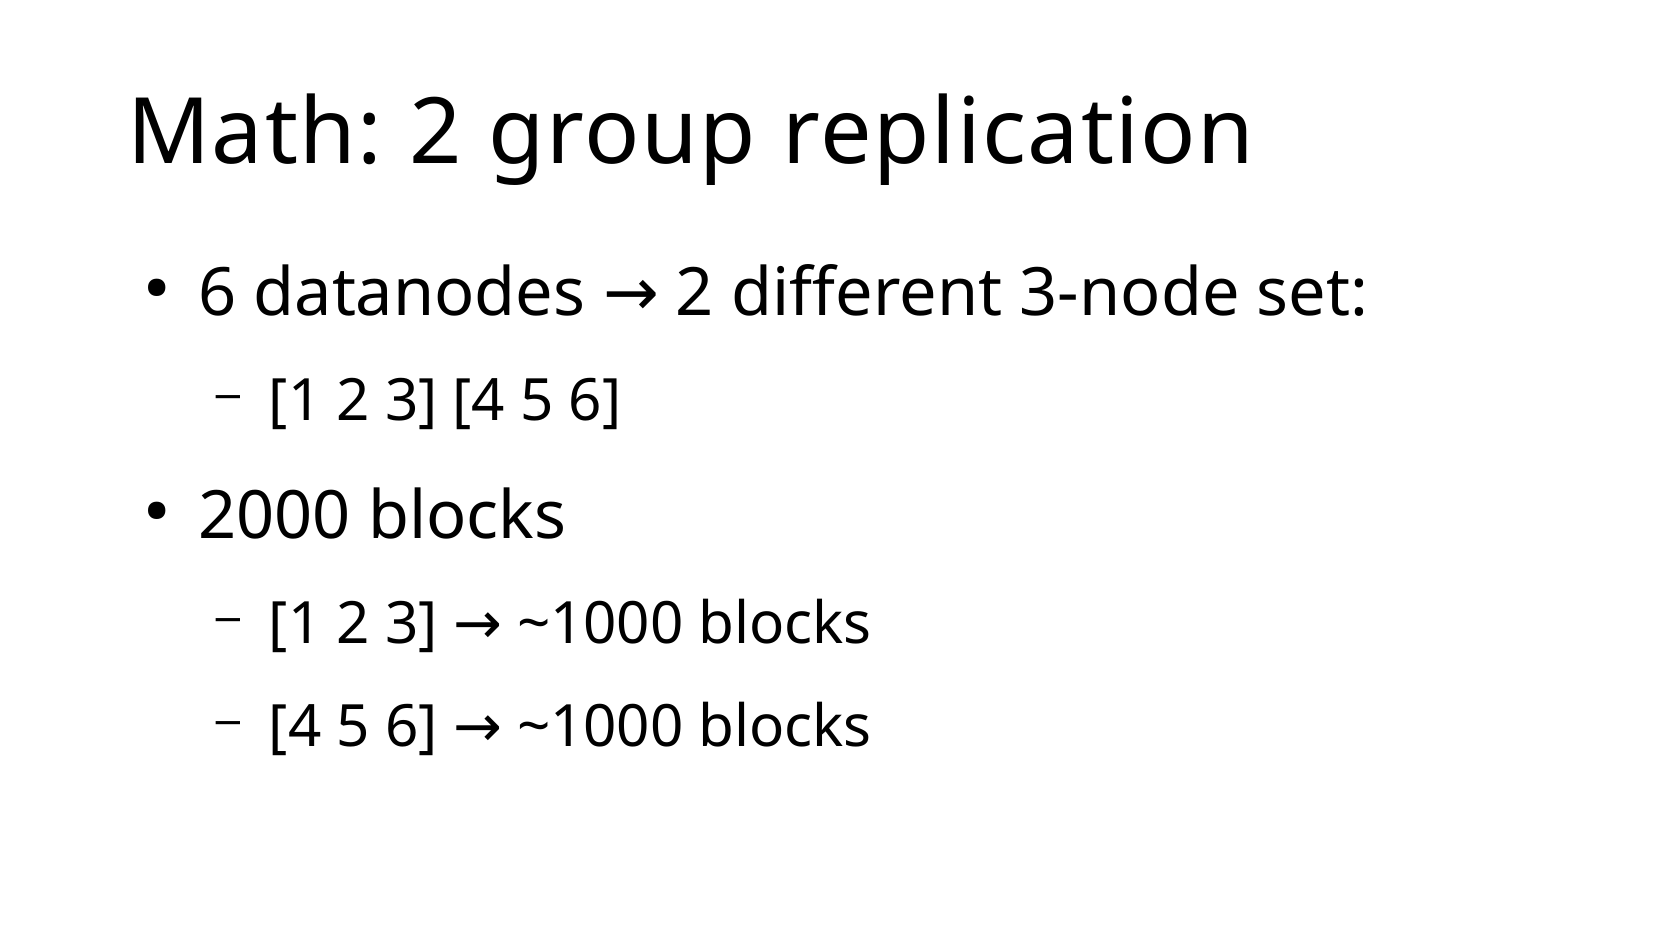

# Math: 2 group replication
6 datanodes → 2 different 3-node set:
[1 2 3] [4 5 6]
2000 blocks
[1 2 3] → ~1000 blocks
[4 5 6] → ~1000 blocks